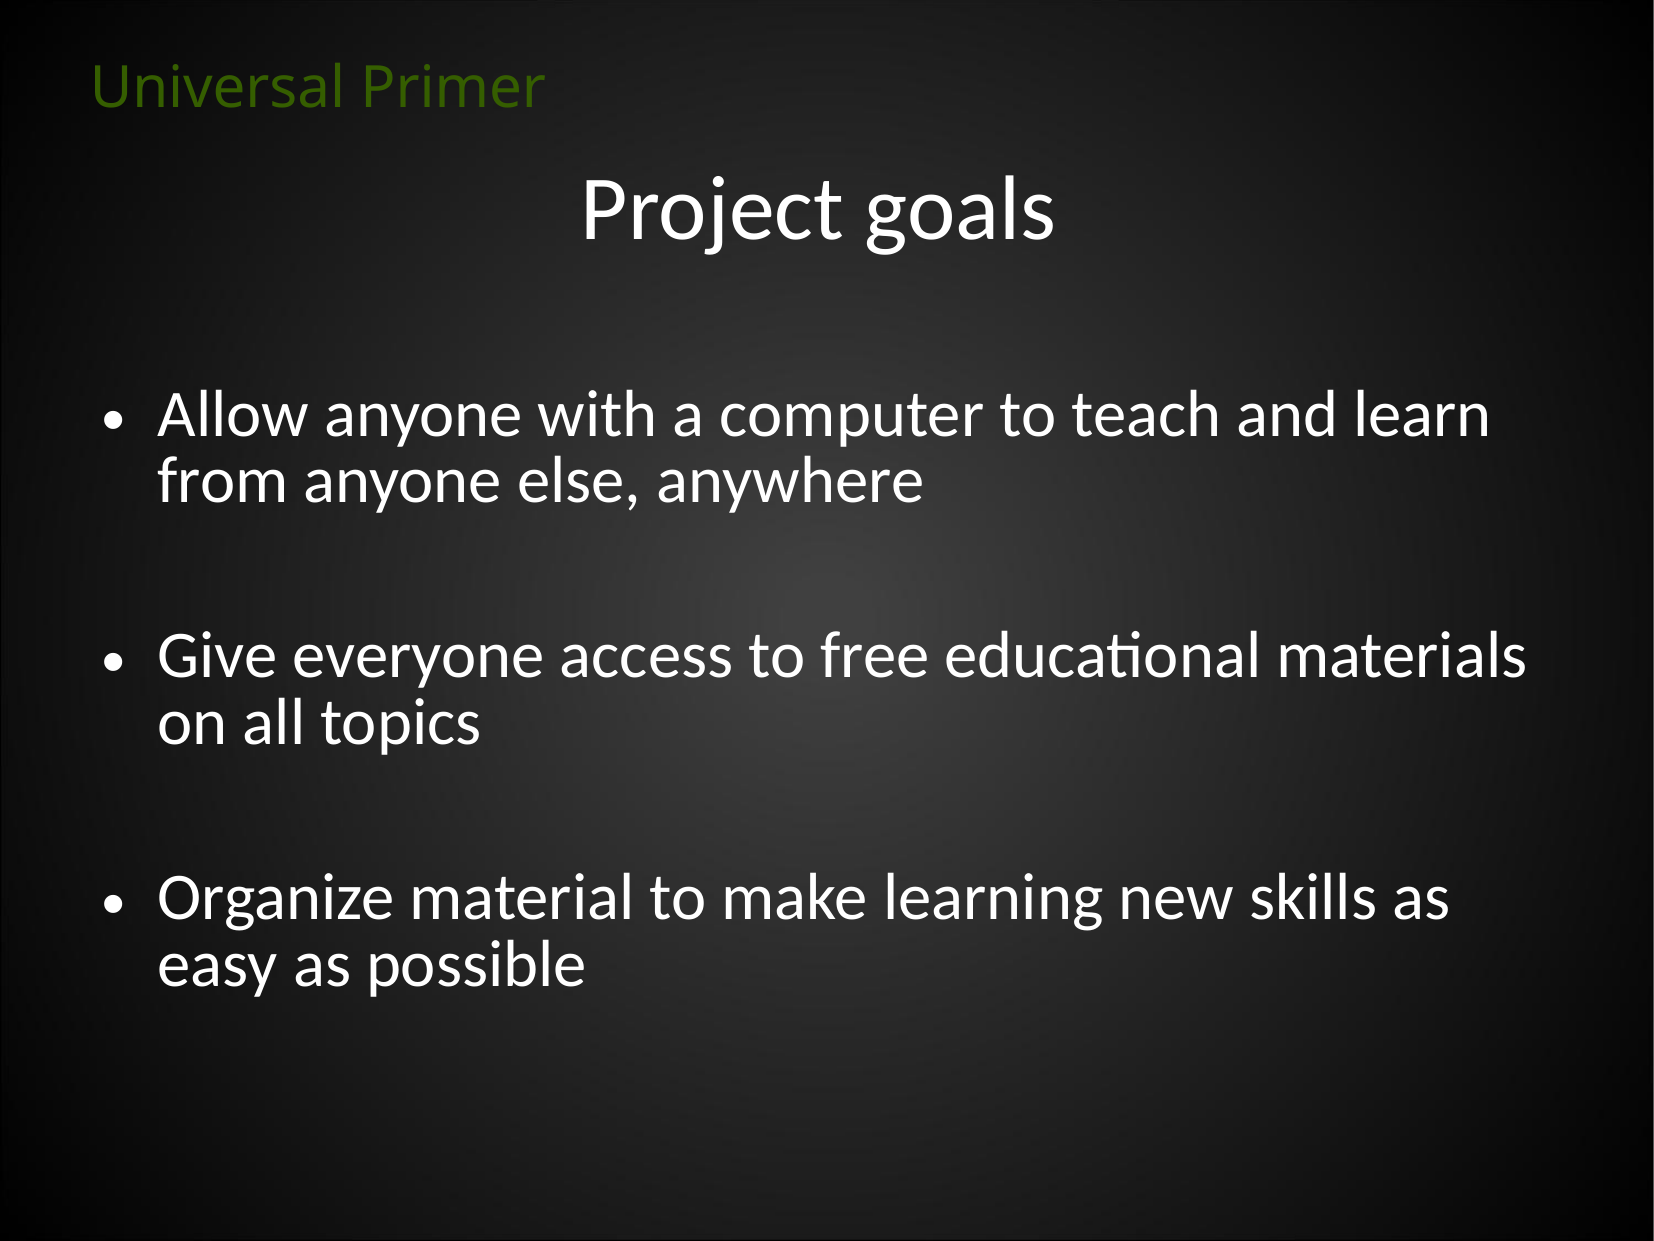

# Project goals
Allow anyone with a computer to teach and learn from anyone else, anywhere
Give everyone access to free educational materials on all topics
Organize material to make learning new skills as easy as possible